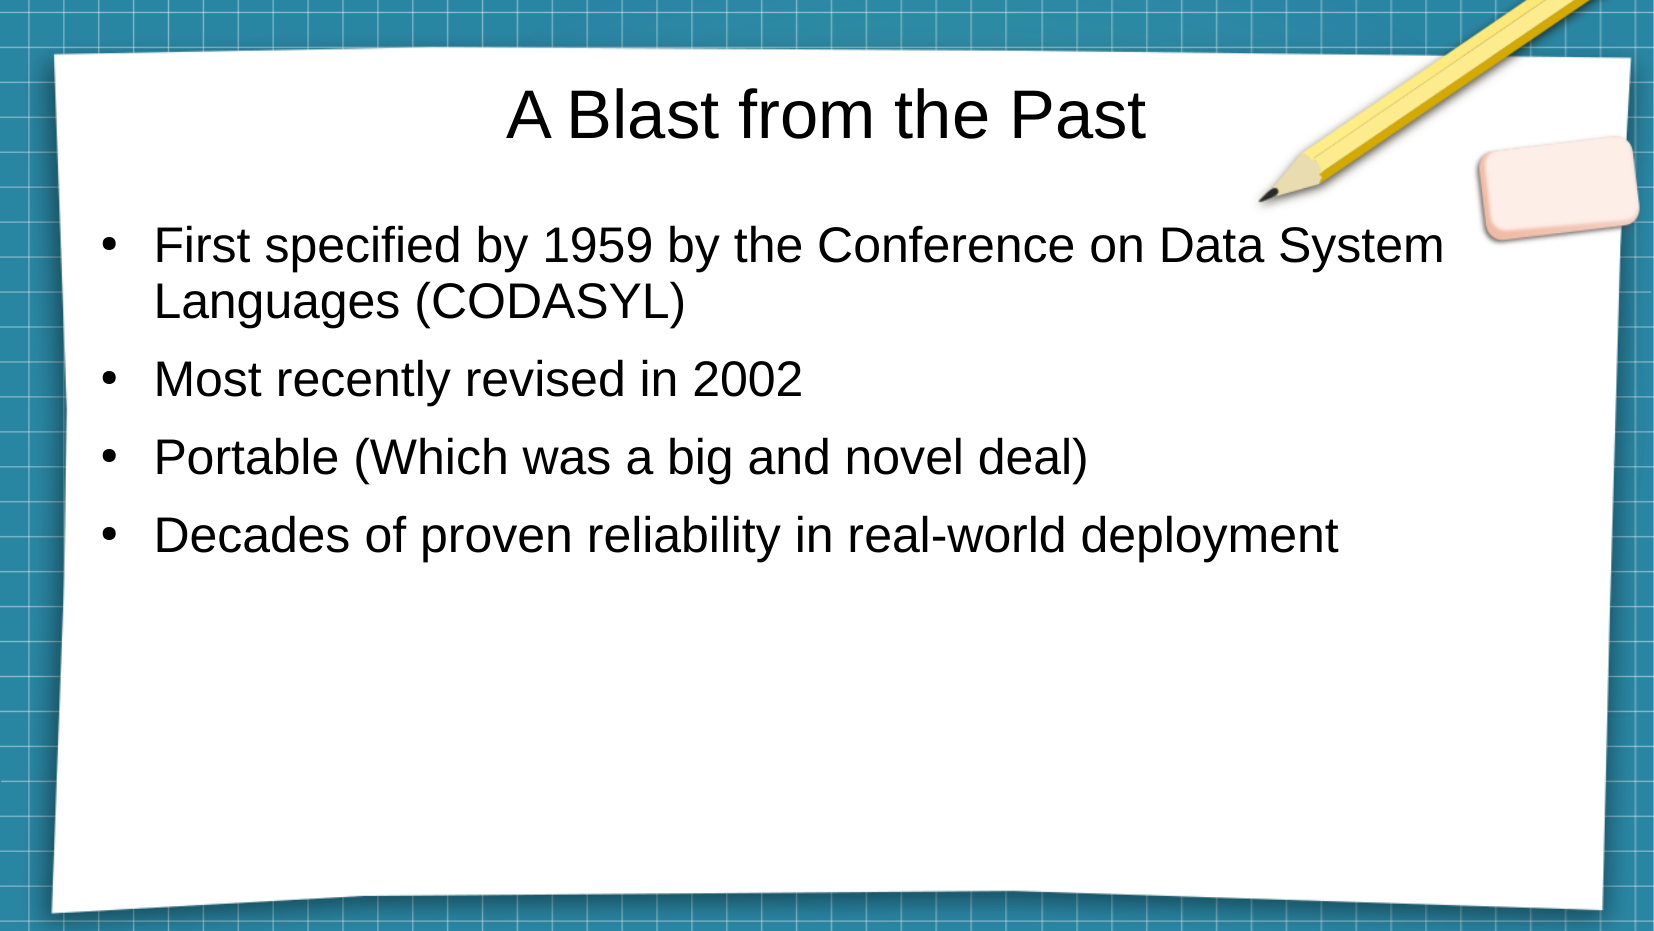

# A Blast from the Past
First specified by 1959 by the Conference on Data System Languages (CODASYL)
Most recently revised in 2002
Portable (Which was a big and novel deal)
Decades of proven reliability in real-world deployment